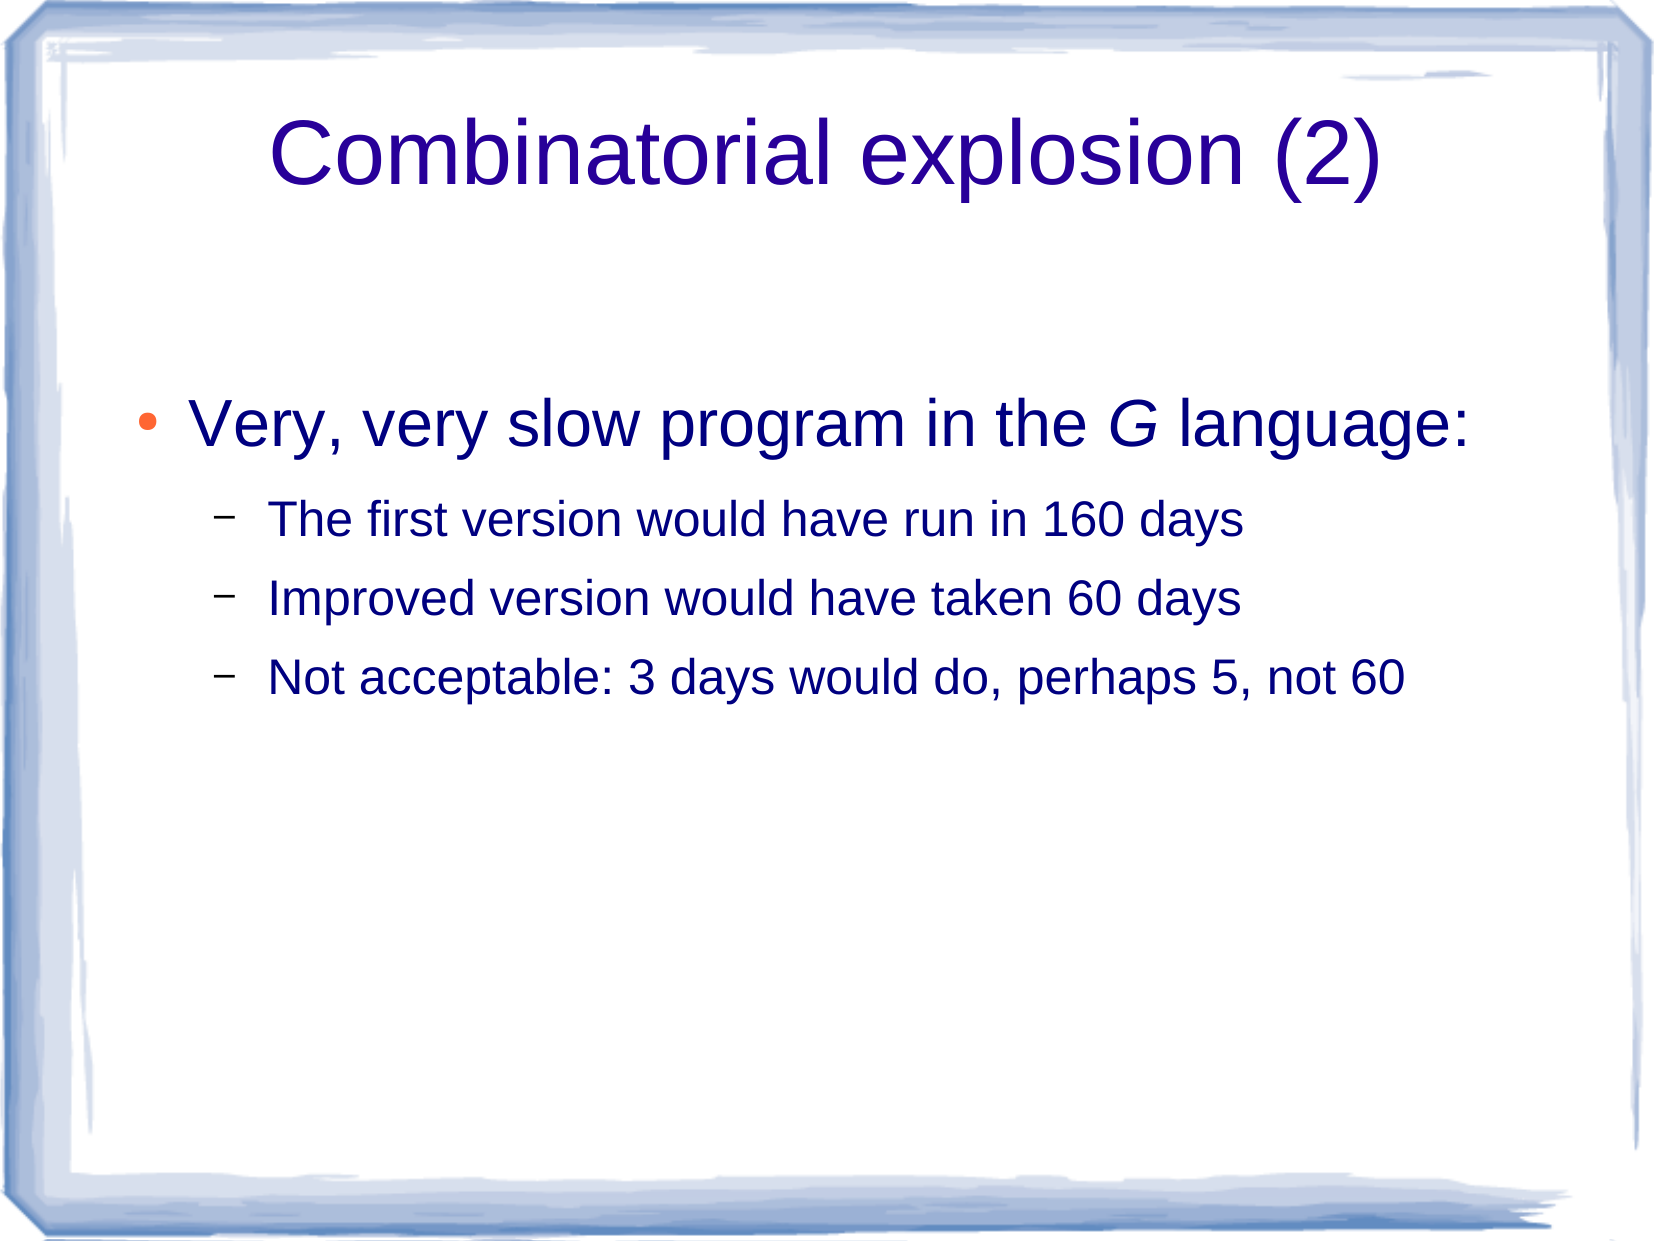

# Combinatorial explosion (2)
Very, very slow program in the G language:
The first version would have run in 160 days
Improved version would have taken 60 days
Not acceptable: 3 days would do, perhaps 5, not 60